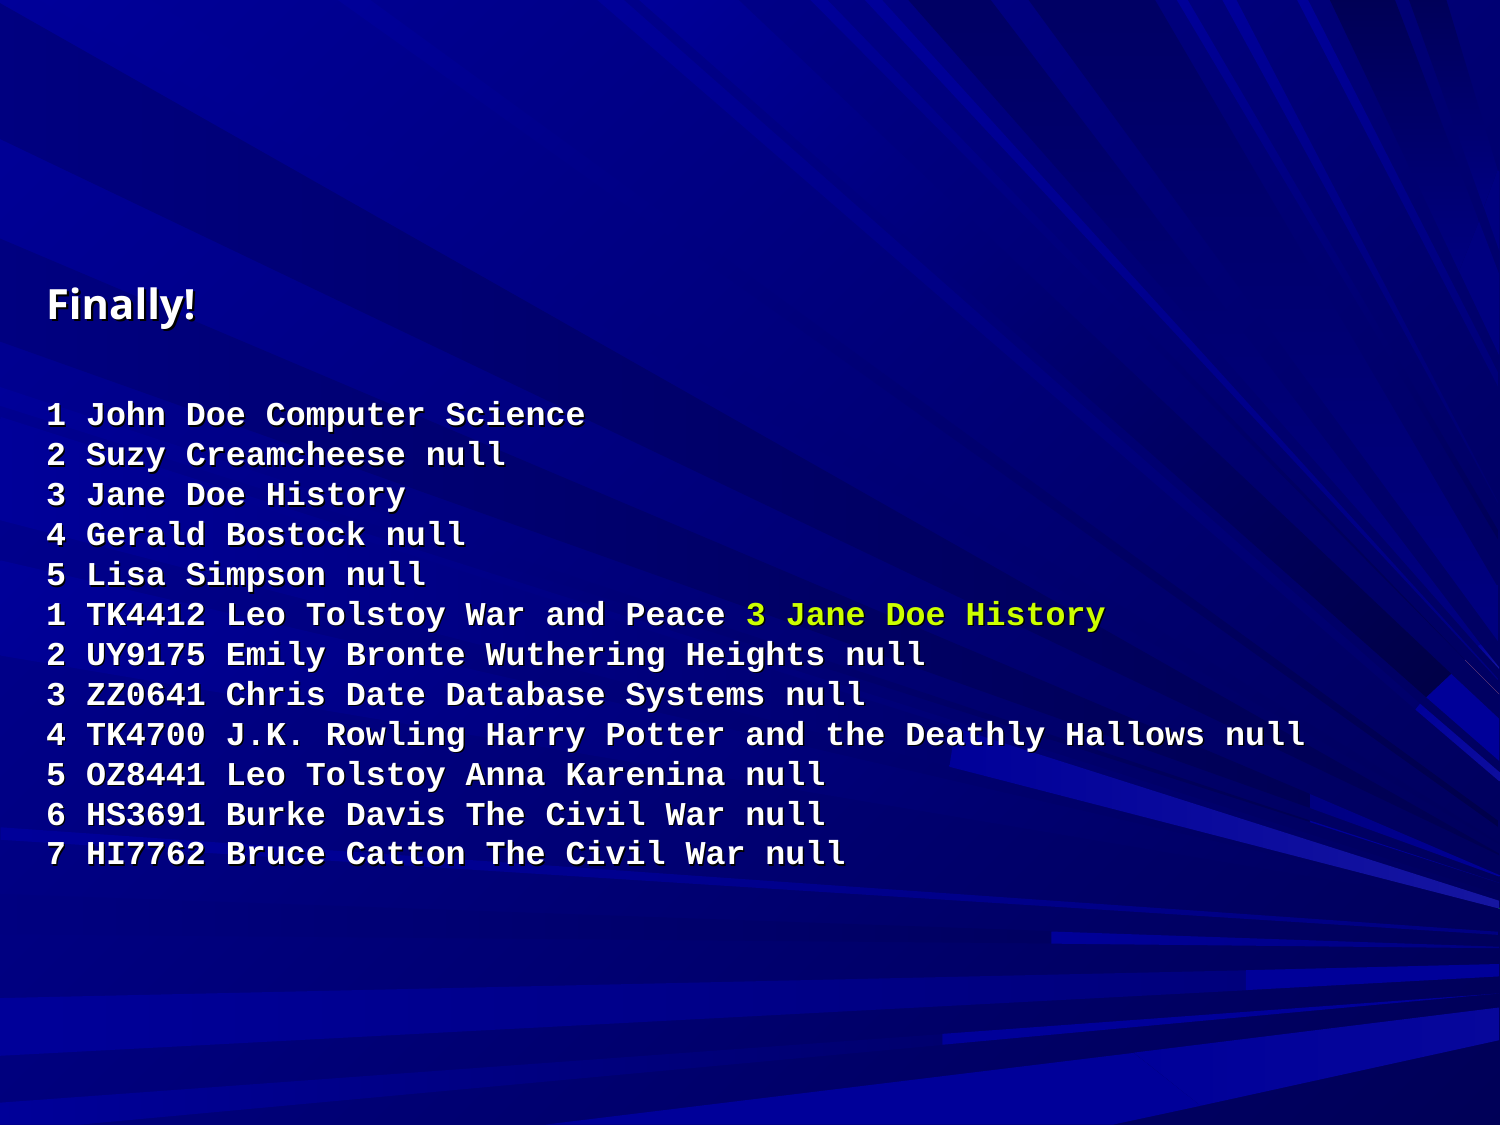

# Finally! 1 John Doe Computer Science 2 Suzy Creamcheese null 3 Jane Doe History 4 Gerald Bostock null 5 Lisa Simpson null 1 TK4412 Leo Tolstoy War and Peace 3 Jane Doe History 2 UY9175 Emily Bronte Wuthering Heights null 3 ZZ0641 Chris Date Database Systems null 4 TK4700 J.K. Rowling Harry Potter and the Deathly Hallows null 5 OZ8441 Leo Tolstoy Anna Karenina null 6 HS3691 Burke Davis The Civil War null 7 HI7762 Bruce Catton The Civil War null